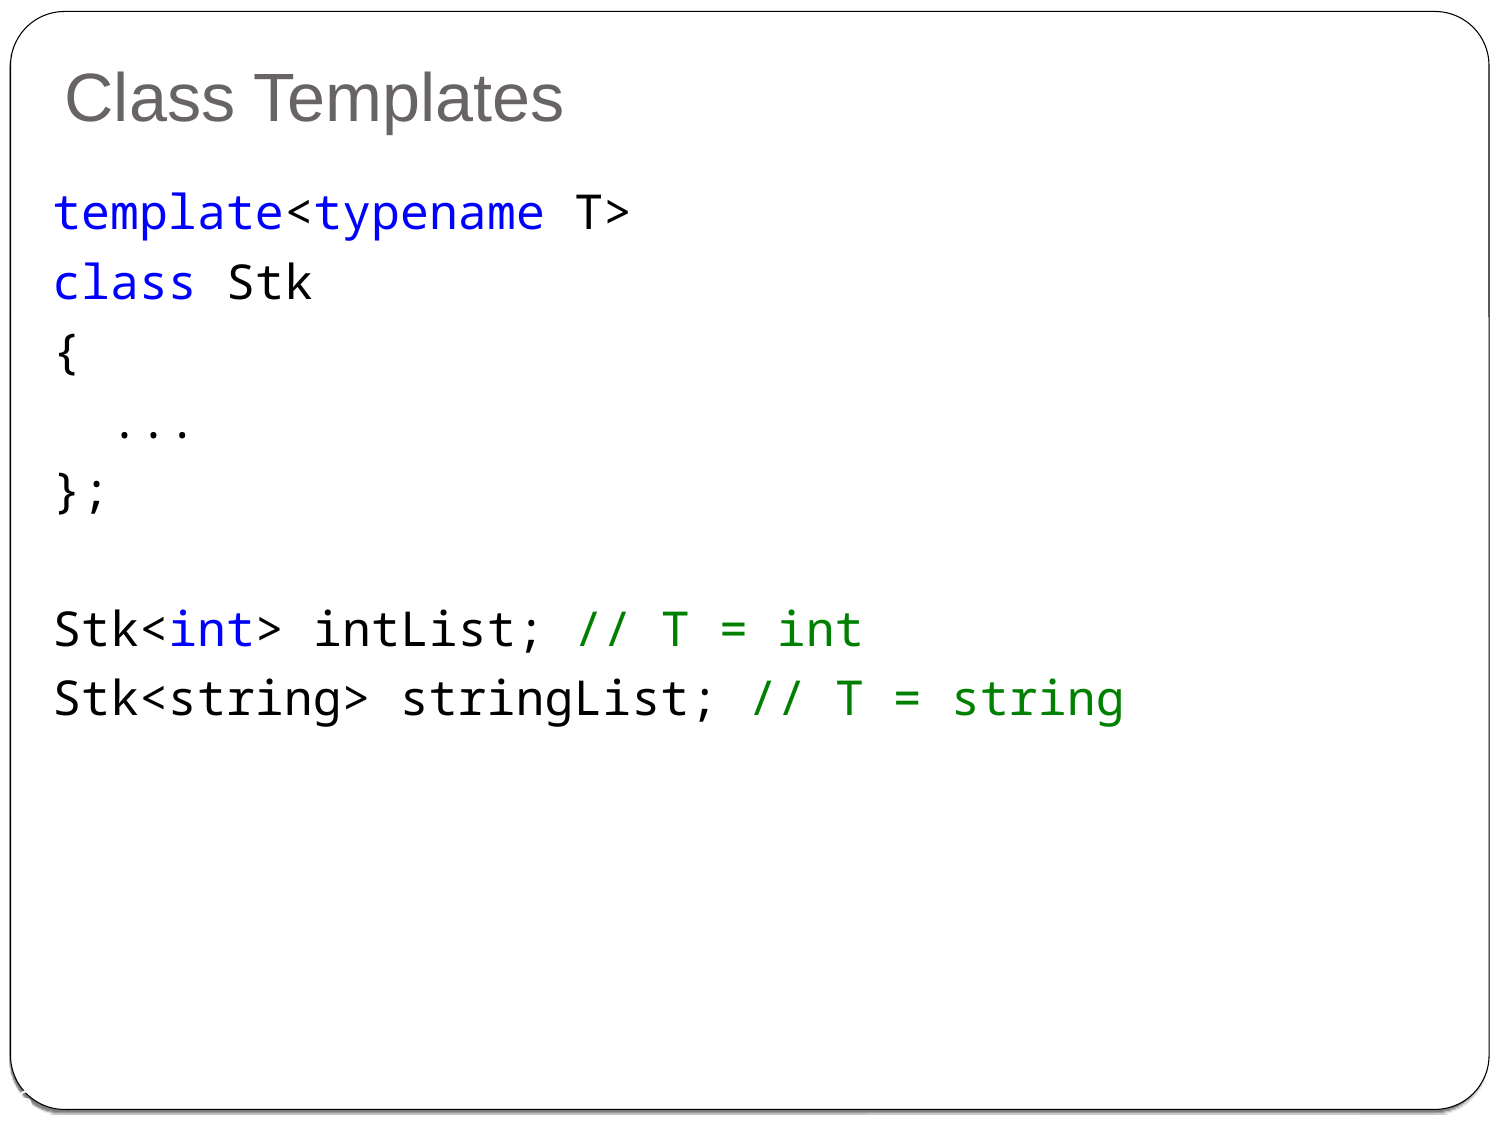

# Class Templates
template<typename T>
class Stk
{
  ... 
};
Stk<int> intList; // T = int
Stk<string> stringList; // T = string